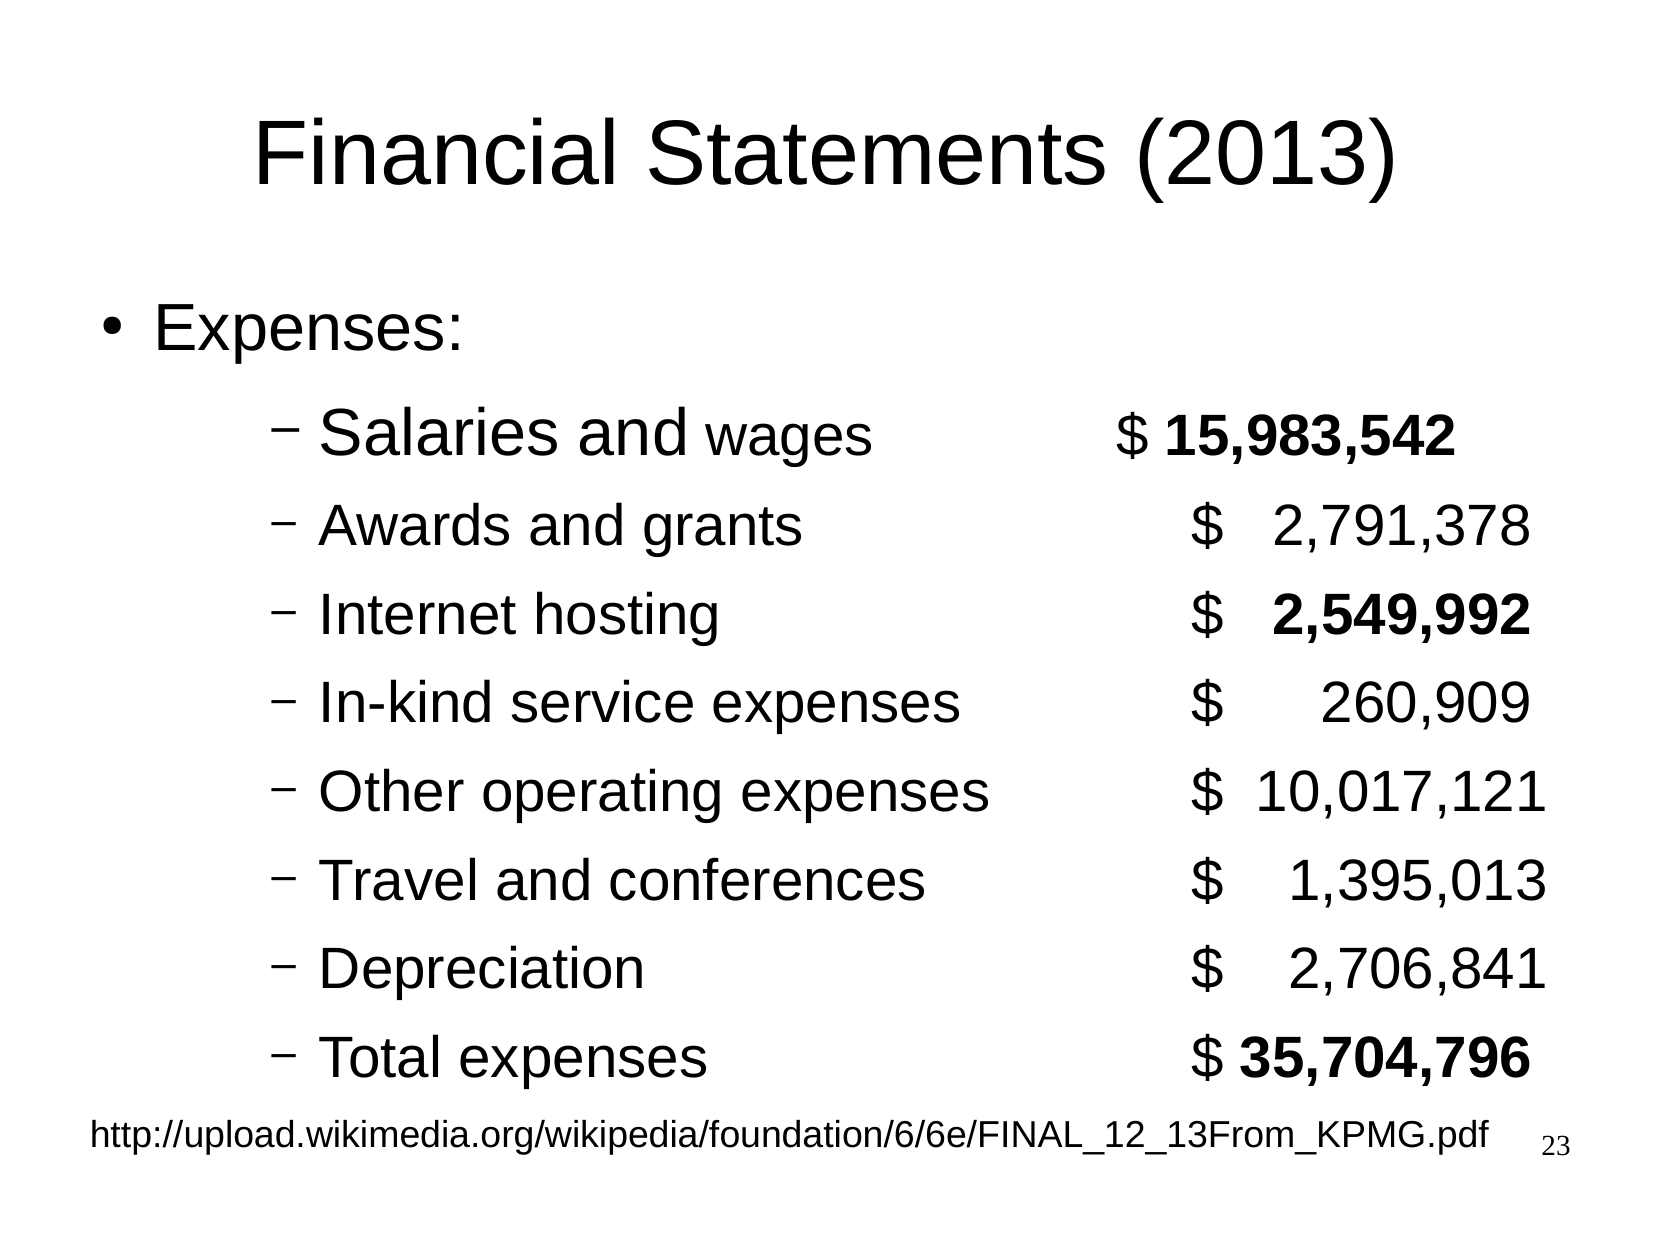

# Financial Statements (2013)
Expenses:
Salaries and wages 				$ 15,983,542
Awards and grants 					$ 2,791,378
Internet hosting 							$ 2,549,992
In-kind service expenses 			$ 260,909
Other operating expenses 			$ 10,017,121
Travel and conferences 				$ 1,395,013
Depreciation 								$ 2,706,841
Total expenses 							$ 35,704,796
http://upload.wikimedia.org/wikipedia/foundation/6/6e/FINAL_12_13From_KPMG.pdf
23